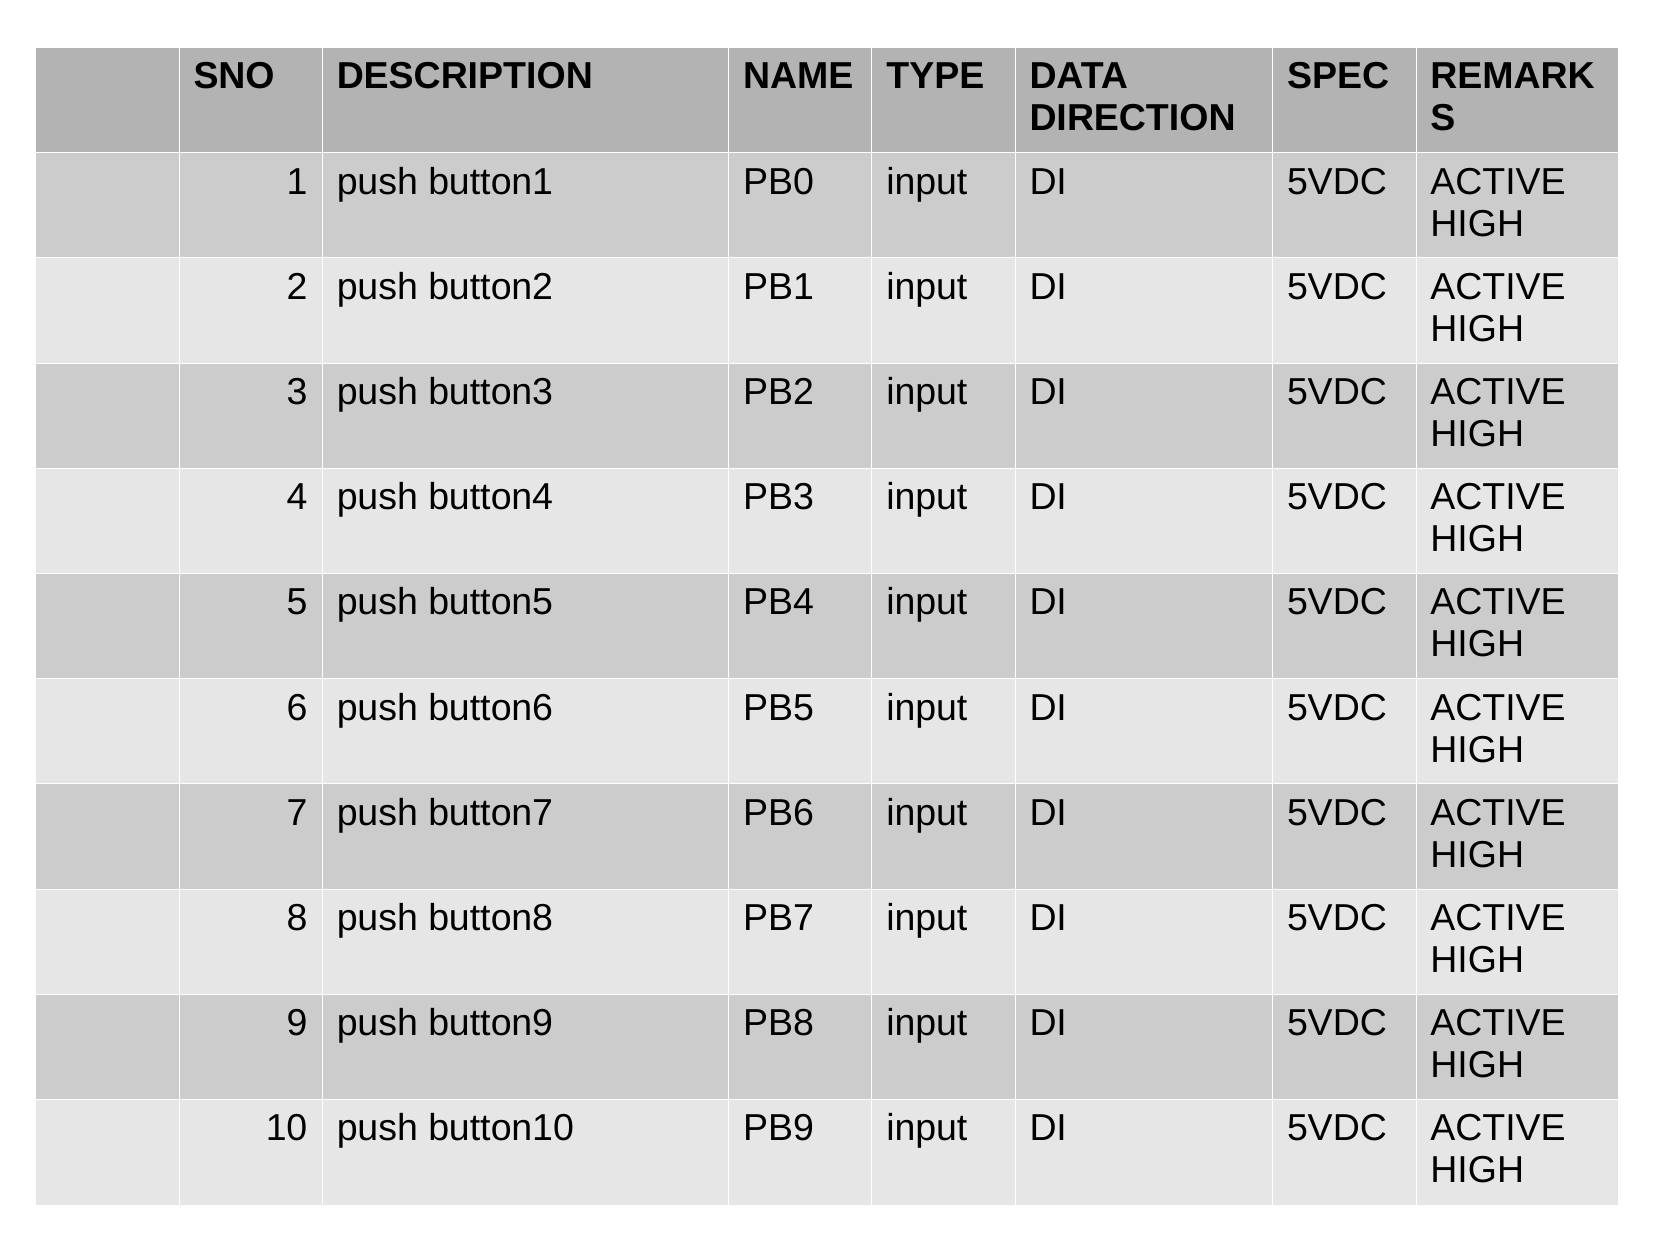

| | SNO | DESCRIPTION | NAME | TYPE | DATA DIRECTION | SPEC | REMARKS |
| --- | --- | --- | --- | --- | --- | --- | --- |
| | 1 | push button1 | PB0 | input | DI | 5VDC | ACTIVE HIGH |
| | 2 | push button2 | PB1 | input | DI | 5VDC | ACTIVE HIGH |
| | 3 | push button3 | PB2 | input | DI | 5VDC | ACTIVE HIGH |
| | 4 | push button4 | PB3 | input | DI | 5VDC | ACTIVE HIGH |
| | 5 | push button5 | PB4 | input | DI | 5VDC | ACTIVE HIGH |
| | 6 | push button6 | PB5 | input | DI | 5VDC | ACTIVE HIGH |
| | 7 | push button7 | PB6 | input | DI | 5VDC | ACTIVE HIGH |
| | 8 | push button8 | PB7 | input | DI | 5VDC | ACTIVE HIGH |
| | 9 | push button9 | PB8 | input | DI | 5VDC | ACTIVE HIGH |
| | 10 | push button10 | PB9 | input | DI | 5VDC | ACTIVE HIGH |